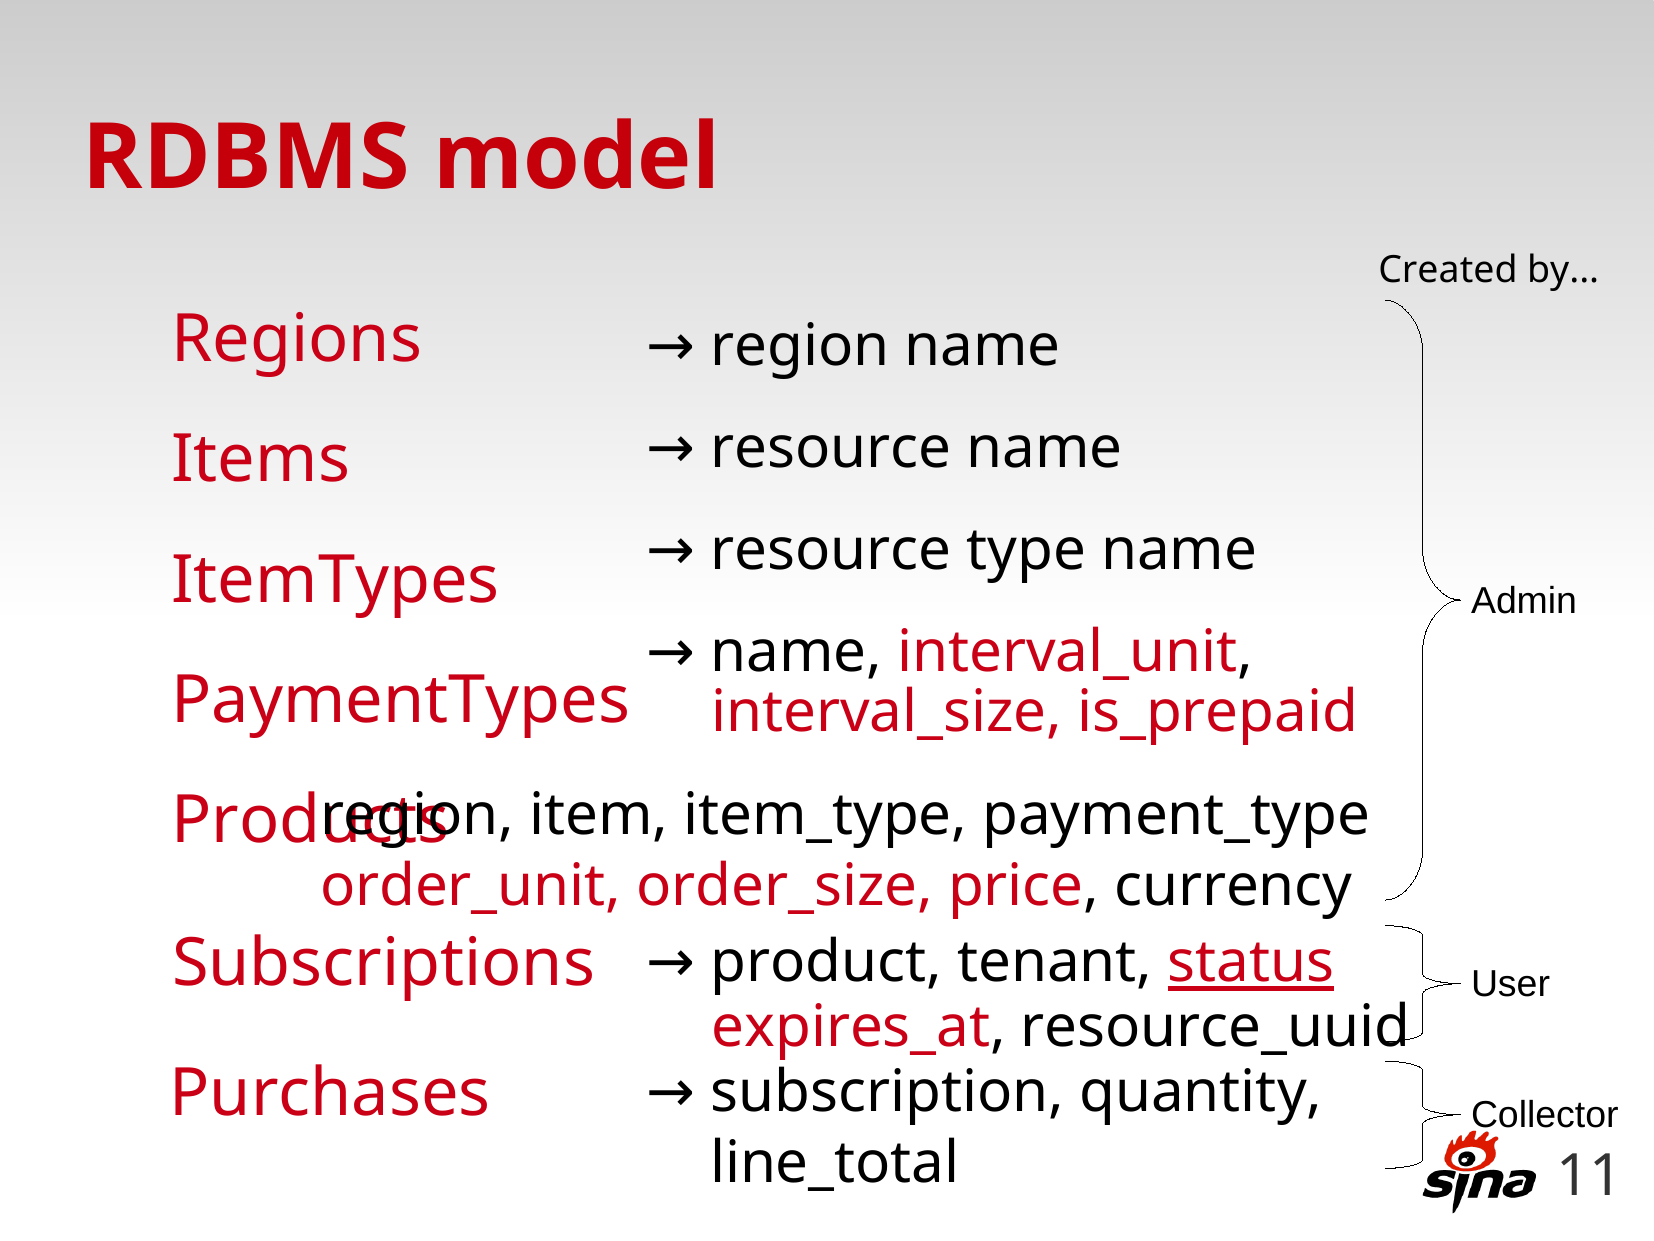

# RDBMS model
Created by...
Regions
Items
ItemTypes
PaymentTypes
Products
 Admin
→ region name
→ resource name
→ resource type name
→ name, interval_unit,
interval_size, is_prepaid
region, item, item_type, payment_type
order_unit, order_size, price, currency
Subscriptions
→ product, tenant, status
 User
expires_at, resource_uuid
Purchases
→ subscription, quantity,
 Collector
line_total
11